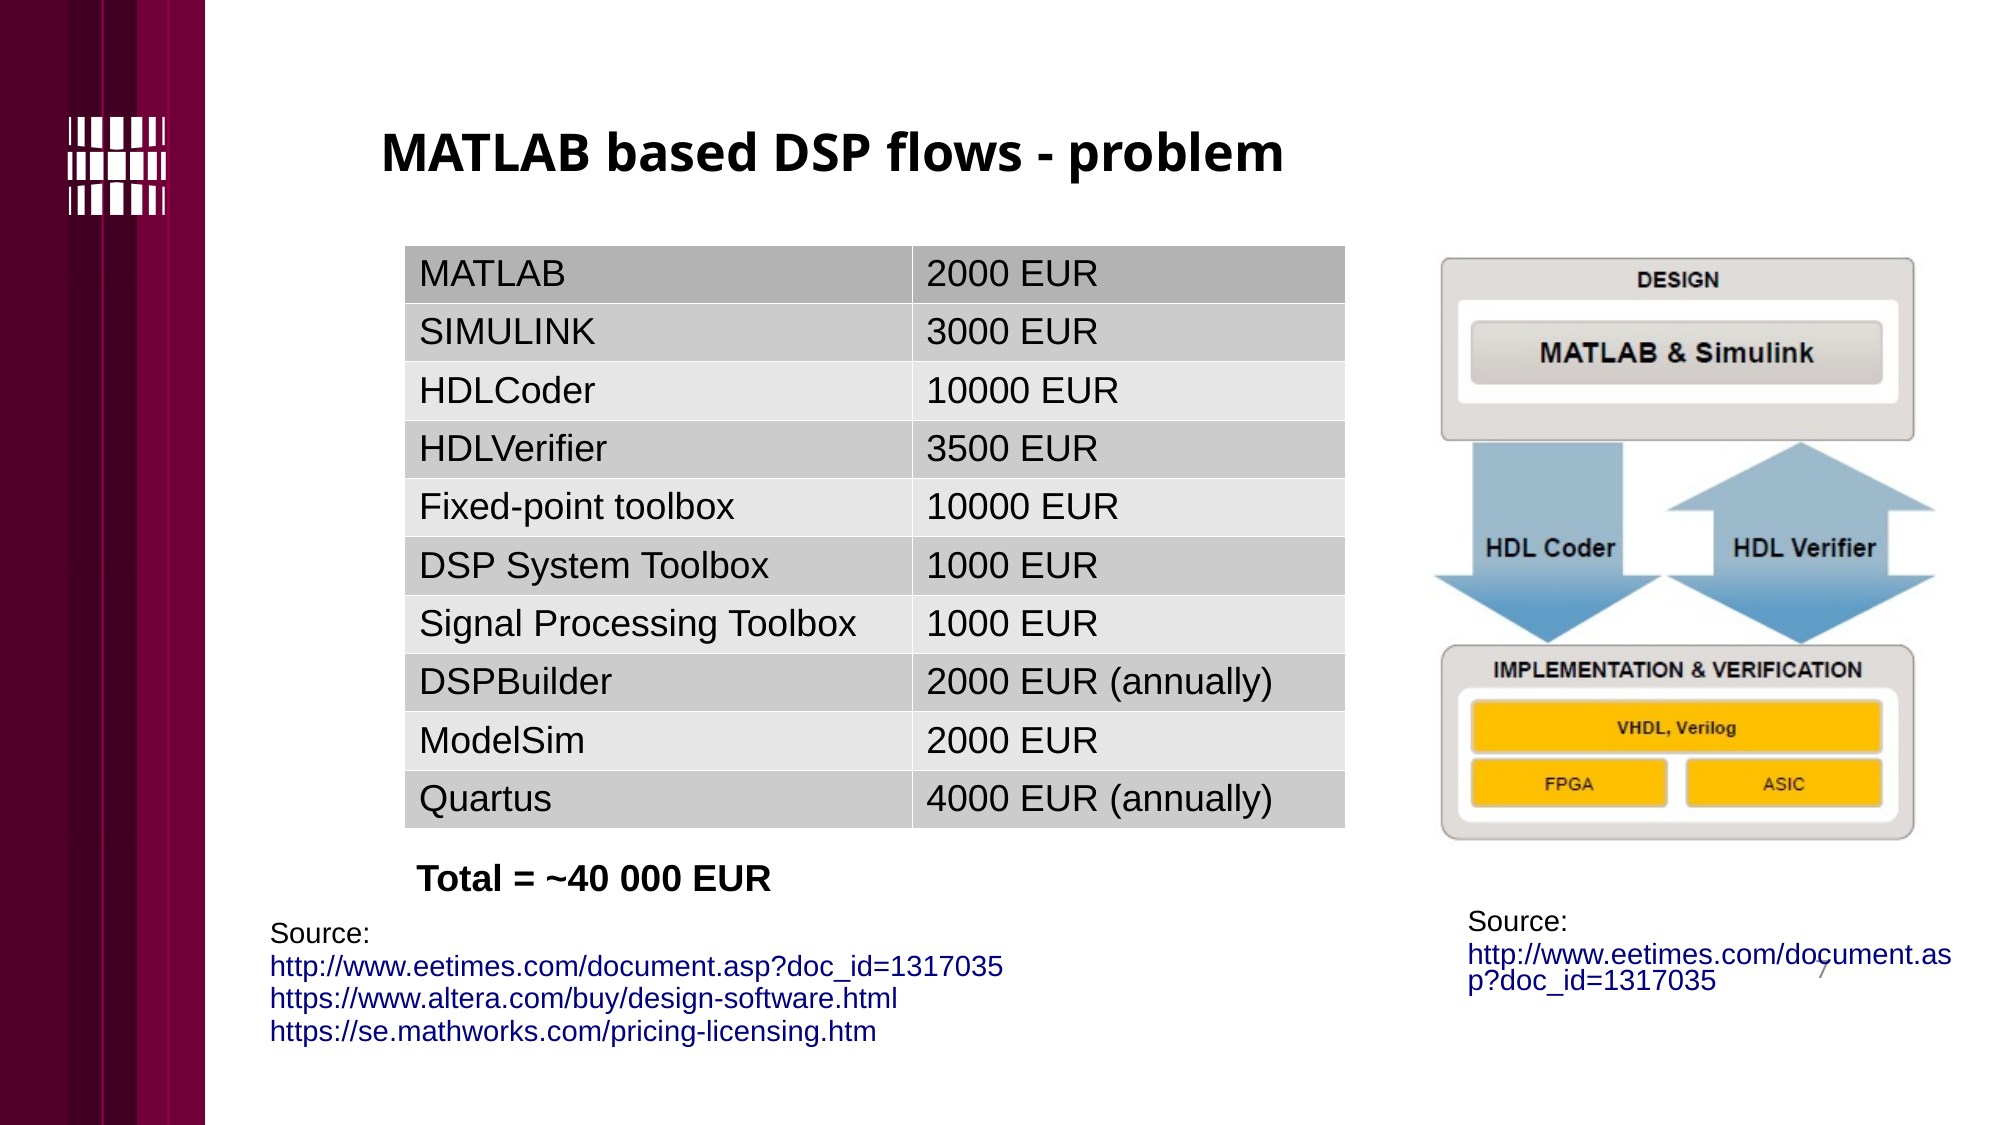

# MATLAB based DSP flows - problem
| MATLAB | 2000 EUR |
| --- | --- |
| SIMULINK | 3000 EUR |
| HDLCoder | 10000 EUR |
| HDLVerifier | 3500 EUR |
| Fixed-point toolbox | 10000 EUR |
| DSP System Toolbox | 1000 EUR |
| Signal Processing Toolbox | 1000 EUR |
| DSPBuilder | 2000 EUR (annually) |
| ModelSim | 2000 EUR |
| Quartus | 4000 EUR (annually) |
Total = ~40 000 EUR
Source:
http://www.eetimes.com/document.asp?doc_id=1317035
Source:
http://www.eetimes.com/document.asp?doc_id=1317035
https://www.altera.com/buy/design-software.html
https://se.mathworks.com/pricing-licensing.htm